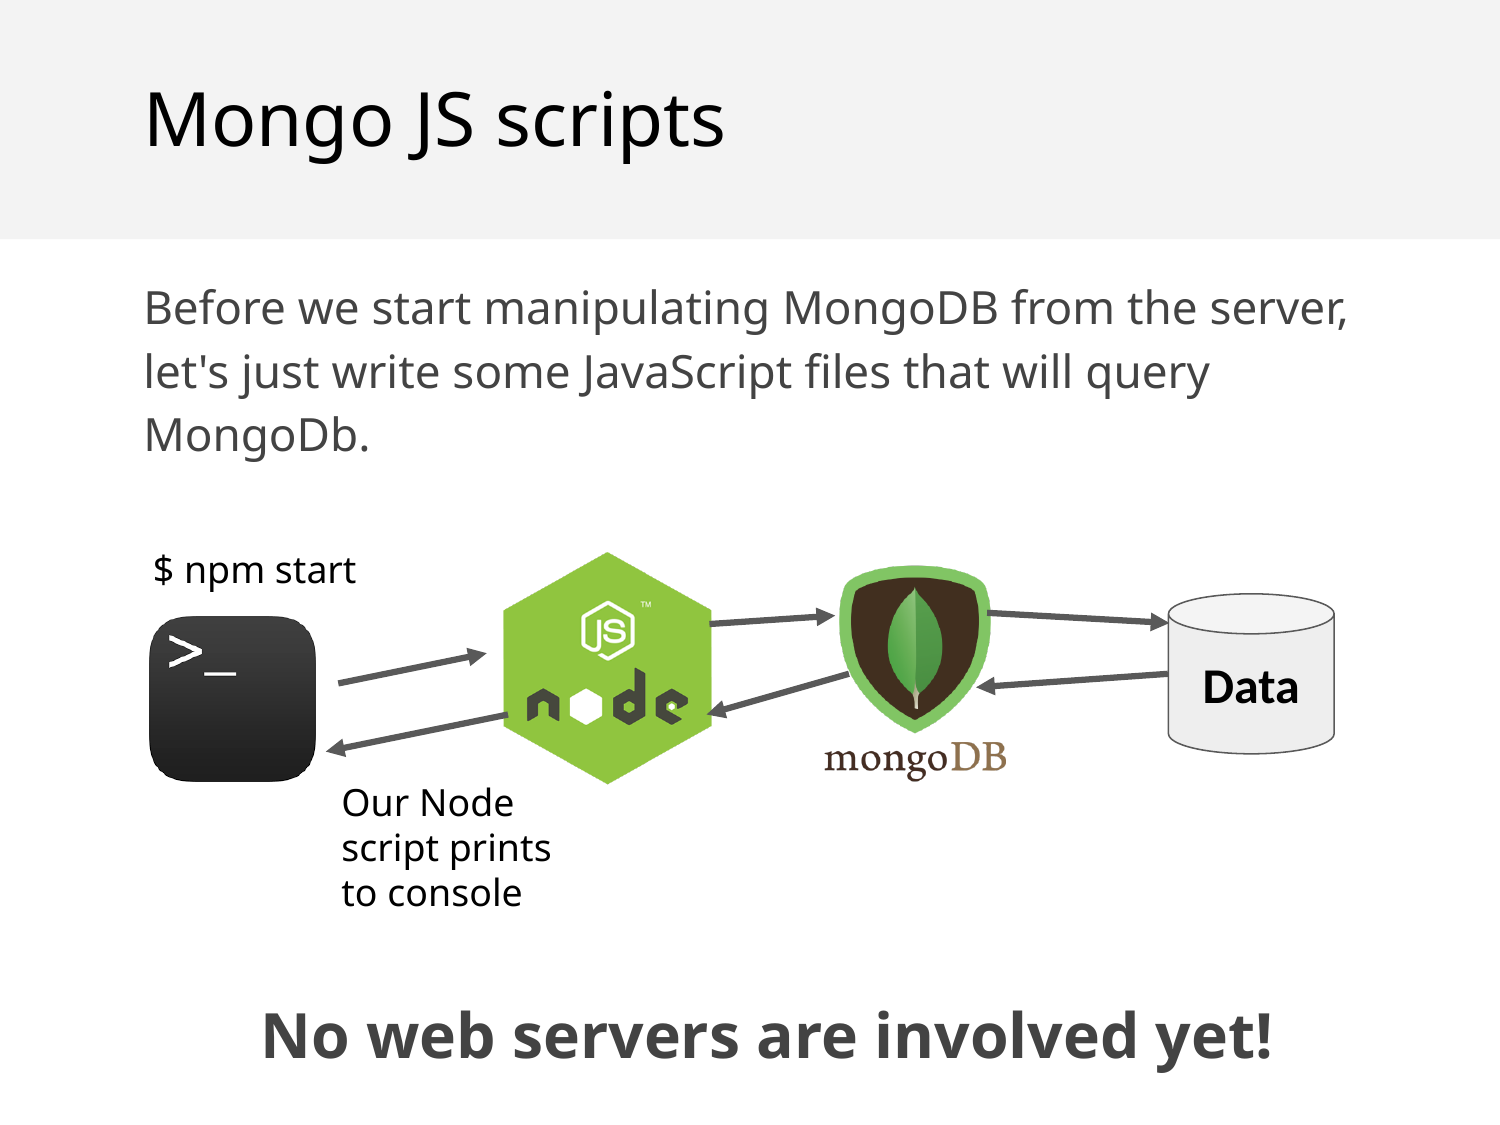

# Mongo JS scripts
Before we start manipulating MongoDB from the server, let's just write some JavaScript files that will query MongoDb.
$ npm start
Data
Our Node script prints to console
No web servers are involved yet!